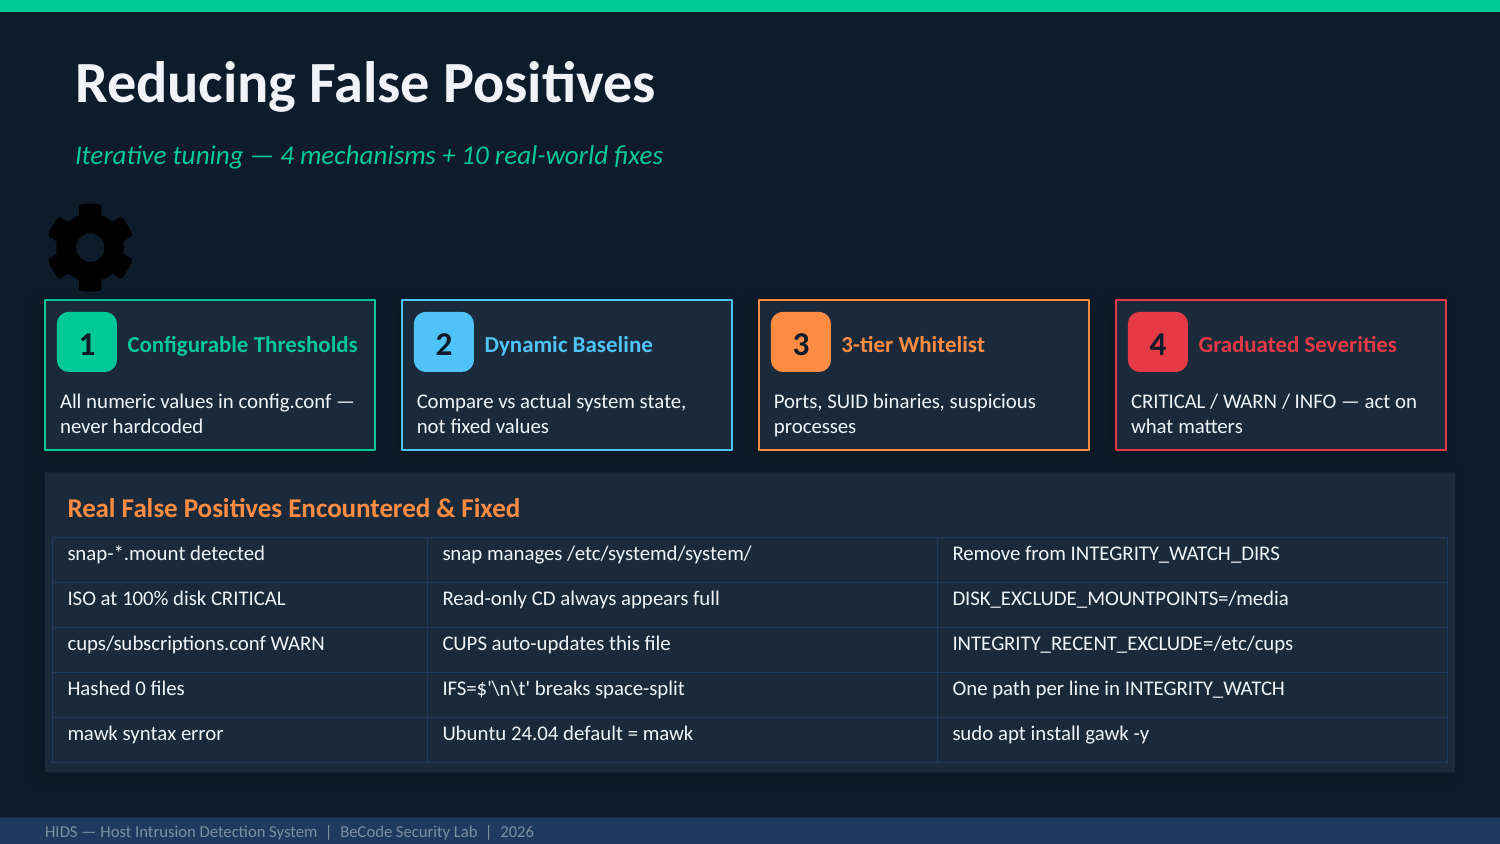

Reducing False Positives
Iterative tuning — 4 mechanisms + 10 real-world fixes
1
2
3
4
Configurable Thresholds
Dynamic Baseline
3-tier Whitelist
Graduated Severities
All numeric values in config.conf — never hardcoded
Compare vs actual system state, not fixed values
Ports, SUID binaries, suspicious processes
CRITICAL / WARN / INFO — act on what matters
Real False Positives Encountered & Fixed
| snap-\*.mount detected | snap manages /etc/systemd/system/ | Remove from INTEGRITY\_WATCH\_DIRS |
| --- | --- | --- |
| ISO at 100% disk CRITICAL | Read-only CD always appears full | DISK\_EXCLUDE\_MOUNTPOINTS=/media |
| cups/subscriptions.conf WARN | CUPS auto-updates this file | INTEGRITY\_RECENT\_EXCLUDE=/etc/cups |
| Hashed 0 files | IFS=$'\n\t' breaks space-split | One path per line in INTEGRITY\_WATCH |
| mawk syntax error | Ubuntu 24.04 default = mawk | sudo apt install gawk -y |
HIDS — Host Intrusion Detection System | BeCode Security Lab | 2026